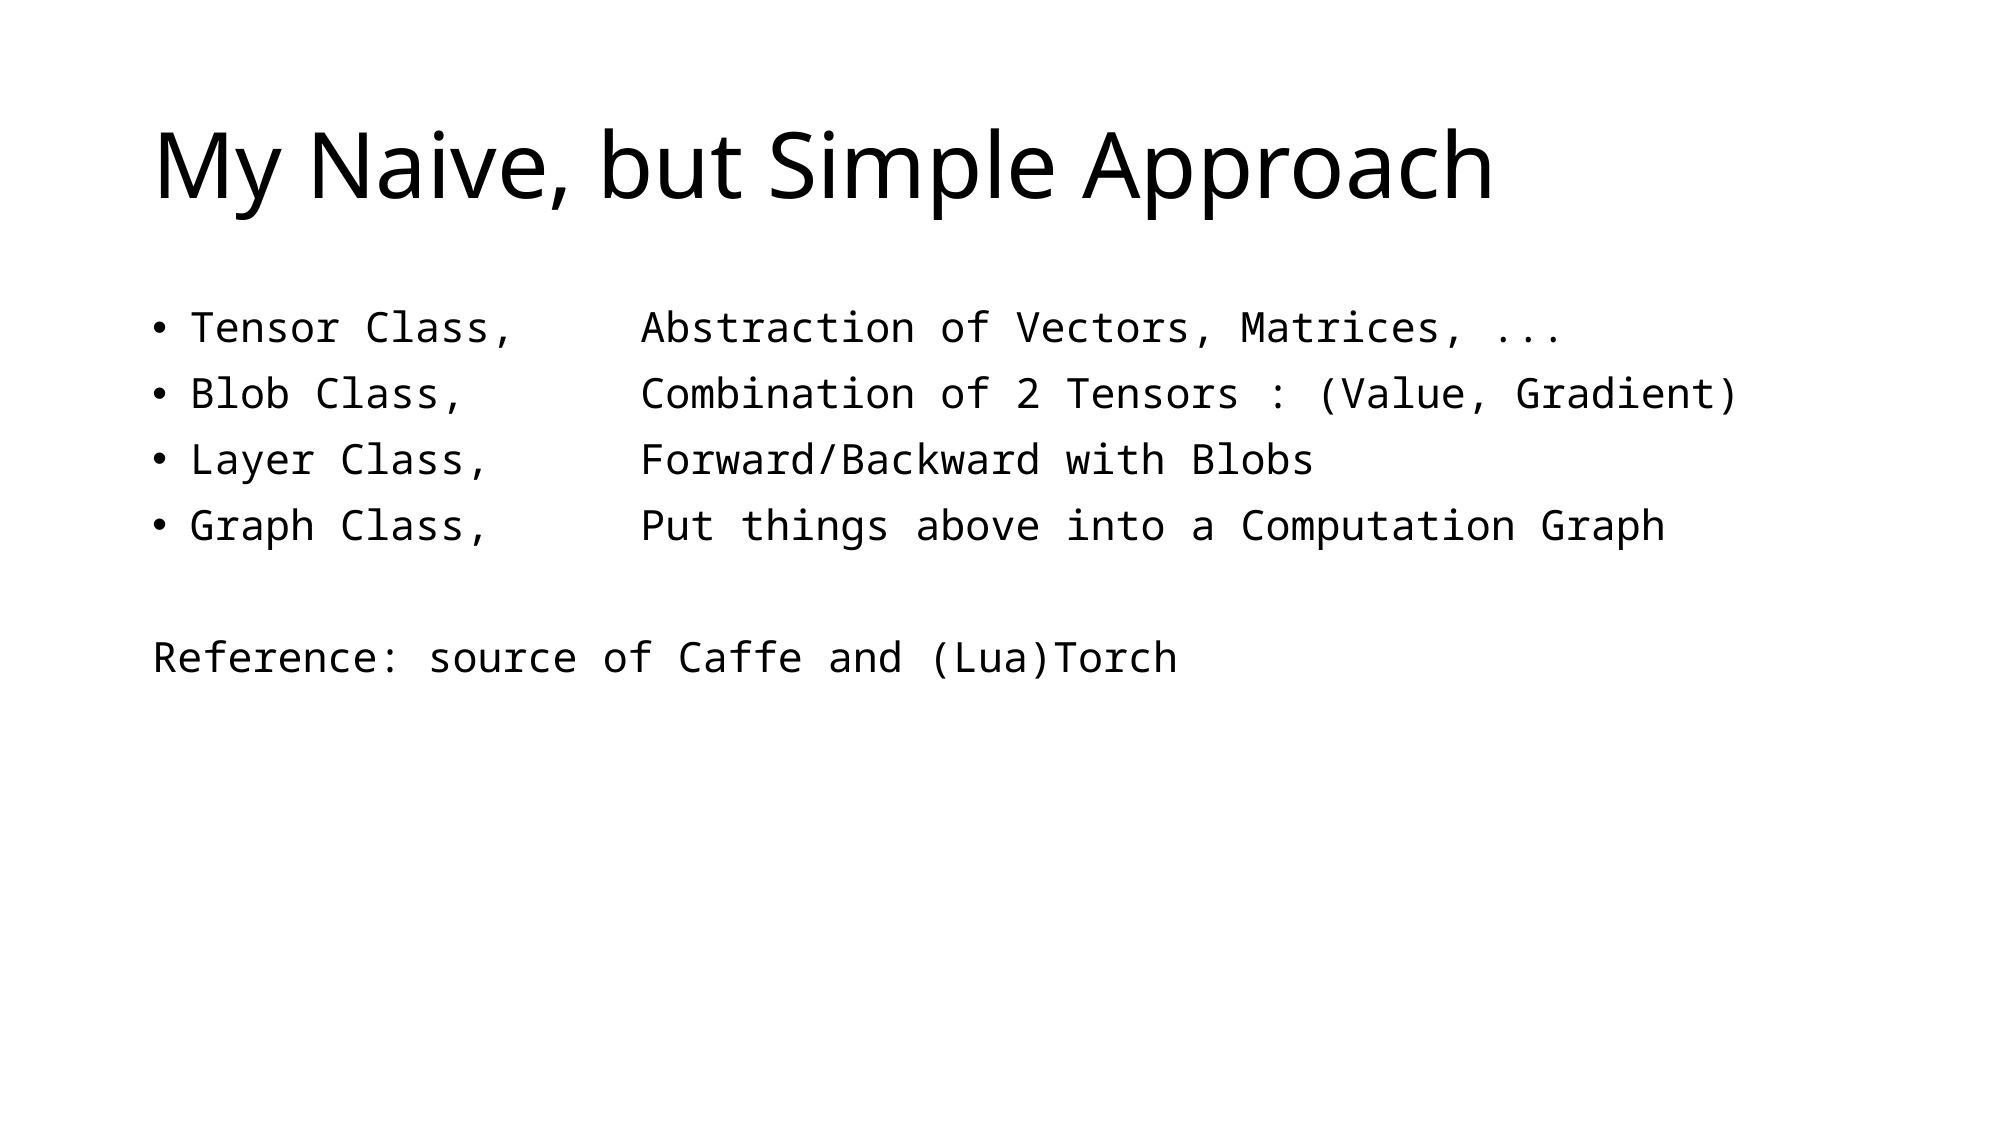

# My Naive, but Simple Approach
Tensor Class, Abstraction of Vectors, Matrices, ...
Blob Class, Combination of 2 Tensors : (Value, Gradient)
Layer Class, Forward/Backward with Blobs
Graph Class, Put things above into a Computation Graph
Reference: source of Caffe and (Lua)Torch